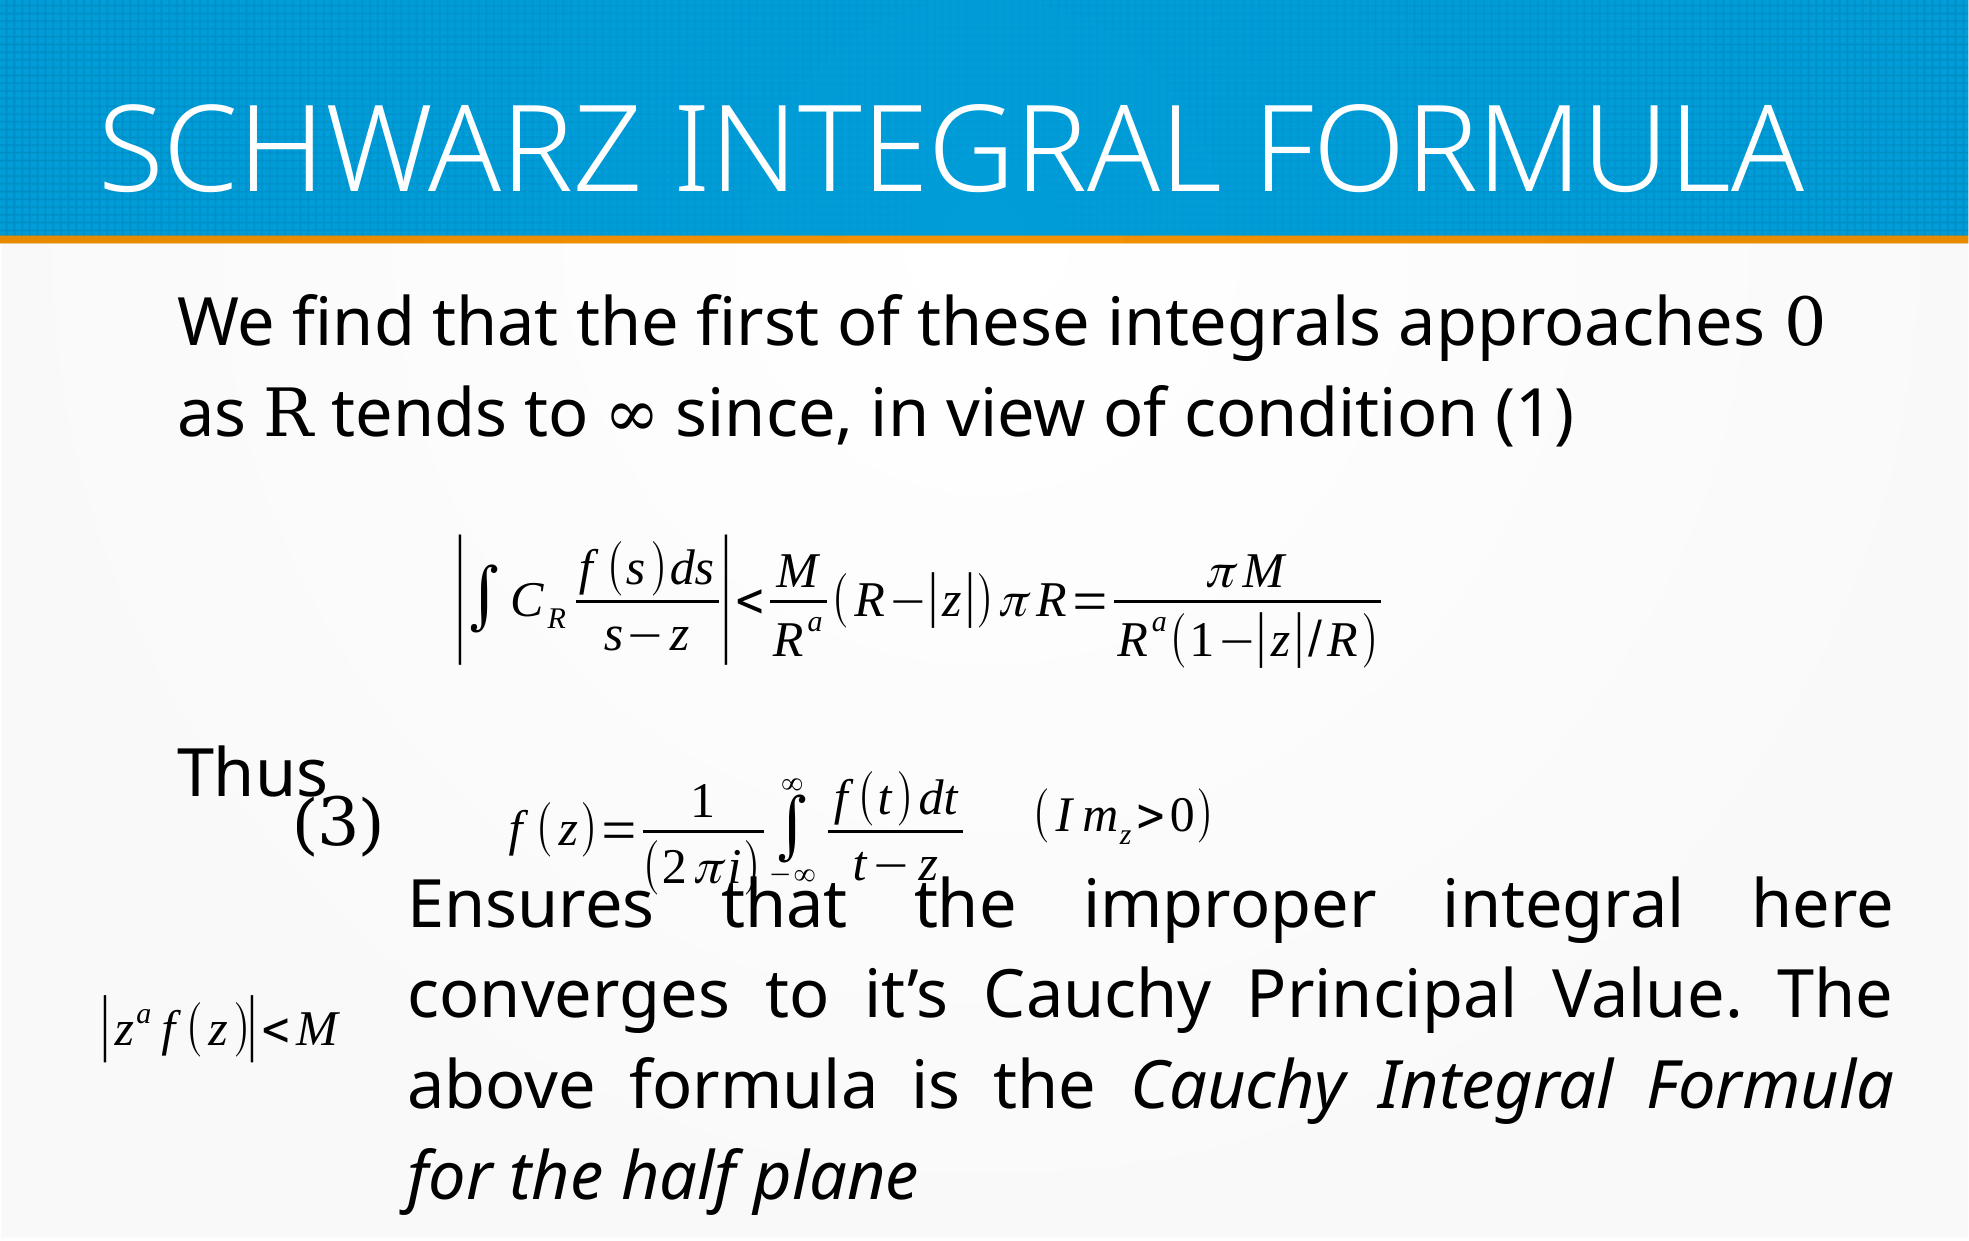

# SCHWARZ INTEGRAL FORMULA
We find that the first of these integrals approaches 0 as R tends to ∞ since, in view of condition (1)
Thus
(3)
Ensures that the improper integral here converges to it’s Cauchy Principal Value. The above formula is the Cauchy Integral Formula for the half plane